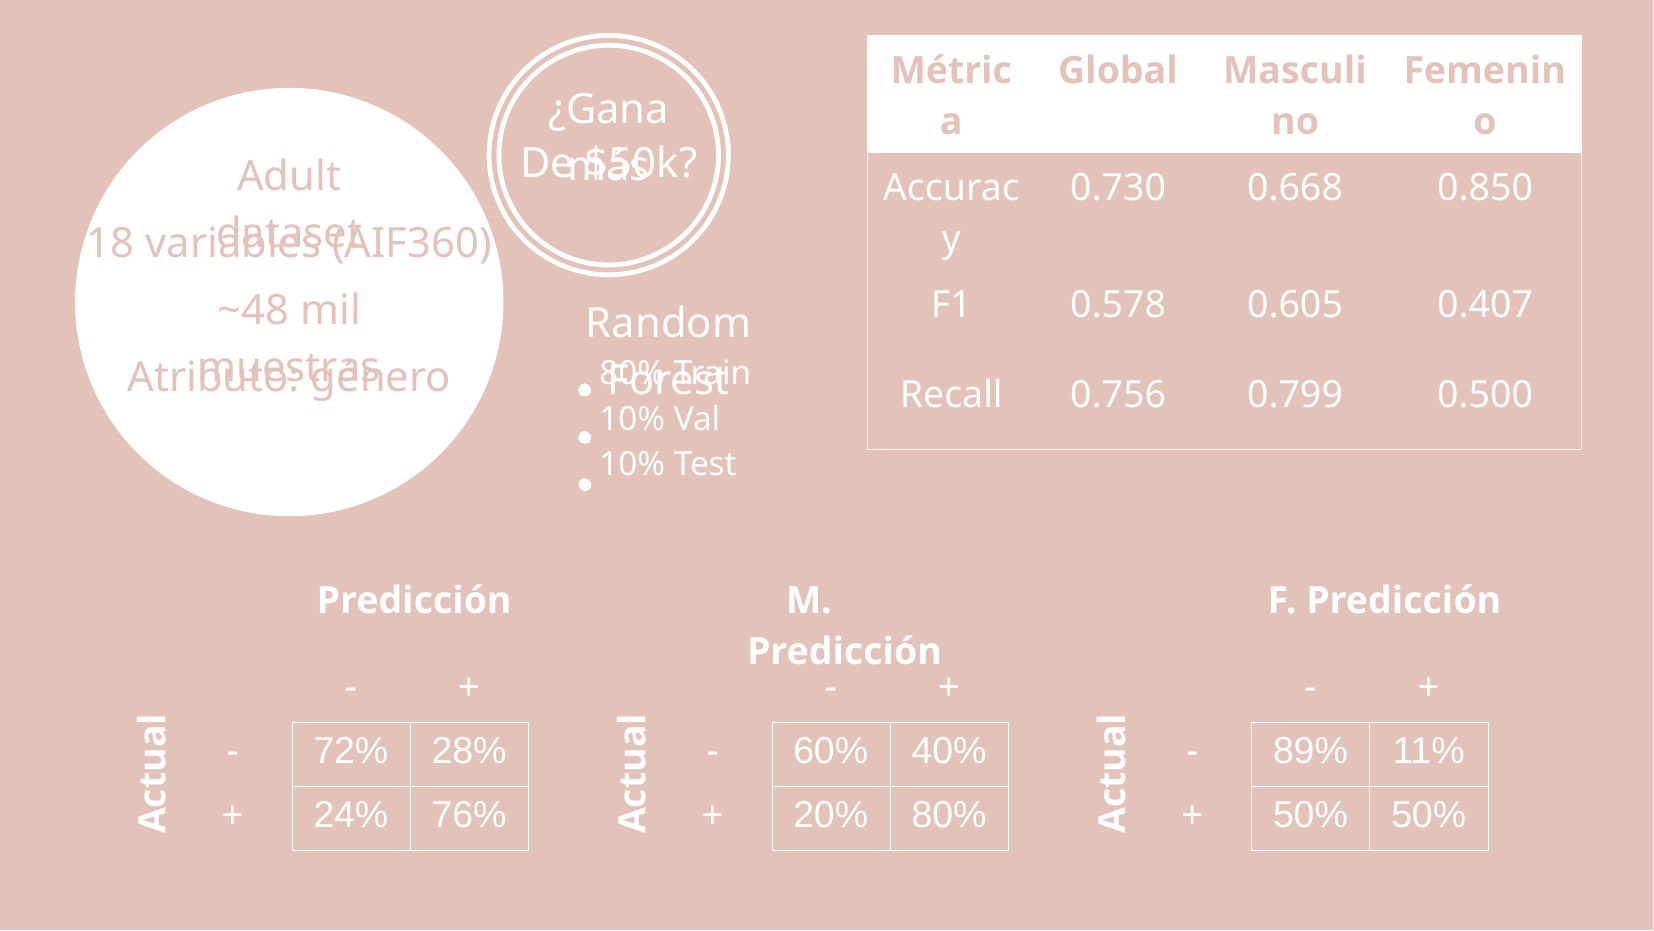

¿Gana más
De $50k?
| Métrica | Global | Masculino | Femenino |
| --- | --- | --- | --- |
| Accuracy | 0.730 | 0.668 | 0.850 |
| F1 | 0.578 | 0.605 | 0.407 |
| Recall | 0.756 | 0.799 | 0.500 |
Adult dataset
18 variables (AIF360)
~48 mil muestras
Atributo: género
Random Forest
80% Train
10% Test
10% Val
 Predicción
 M. Predicción
| | - | + |
| --- | --- | --- |
| - | 60% | 40% |
| + | 20% | 80% |
 Actual
 F. Predicción
| | - | + |
| --- | --- | --- |
| - | 72% | 28% |
| + | 24% | 76% |
| | - | + |
| --- | --- | --- |
| - | 89% | 11% |
| + | 50% | 50% |
 Actual
 Actual